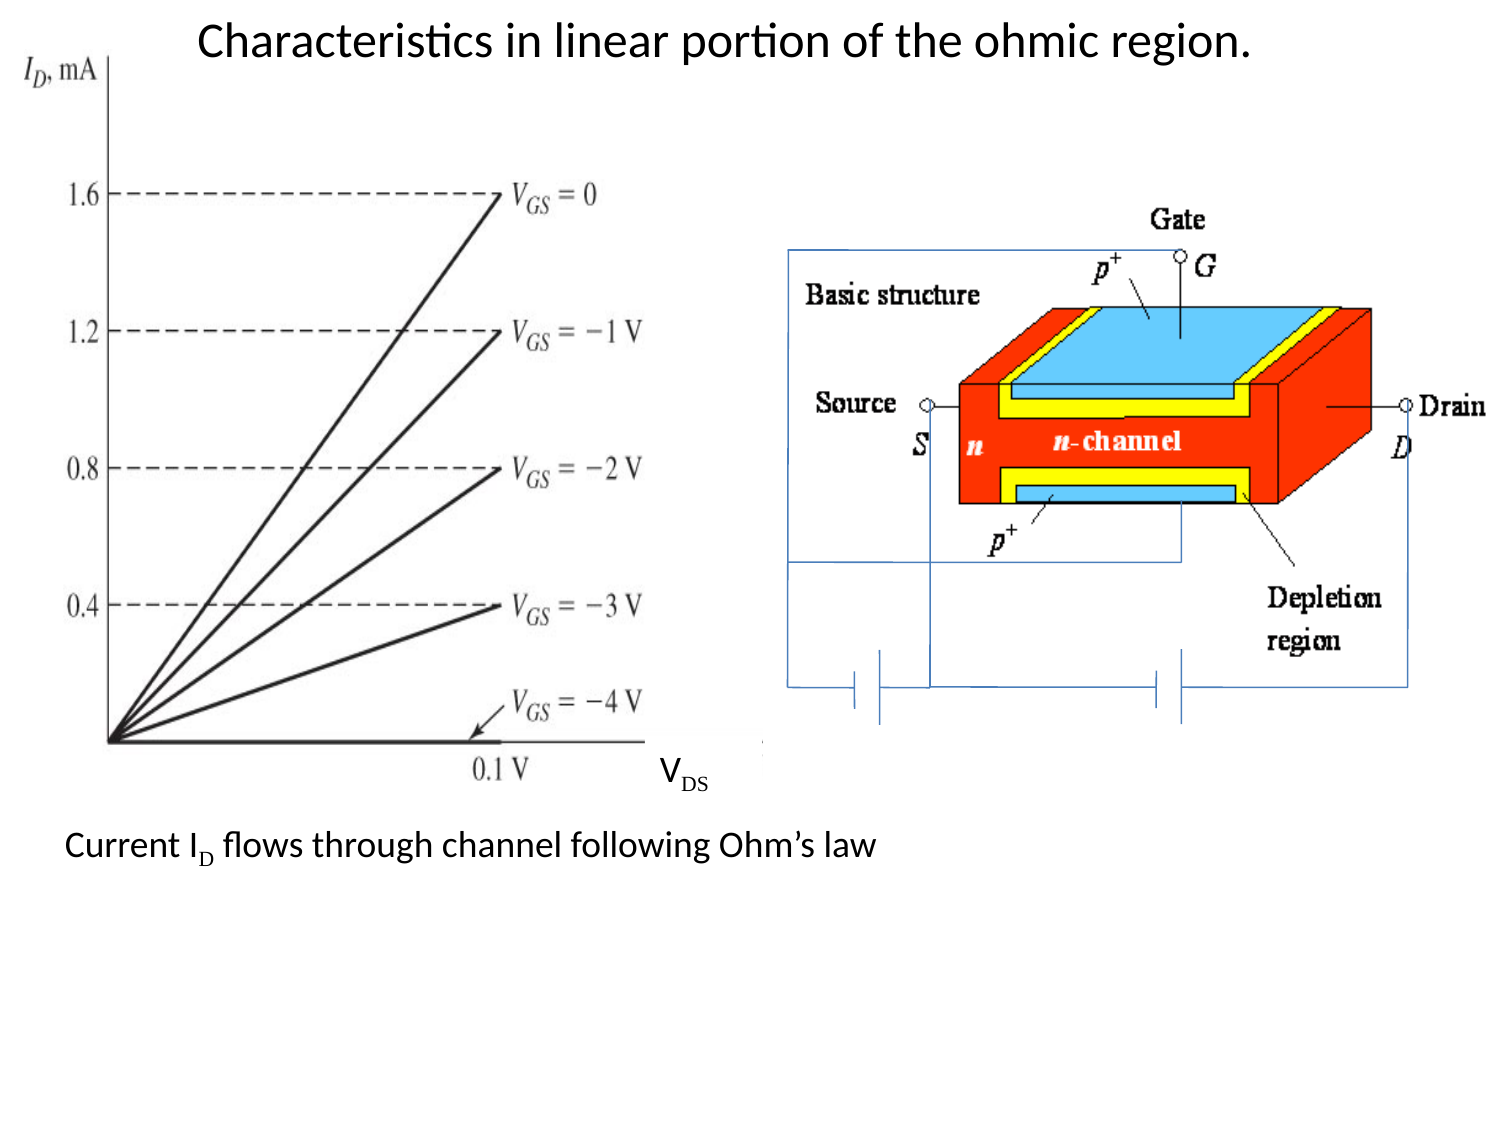

Characteristics in linear portion of the ohmic region.
VDS
Current ID flows through channel following Ohm’s law